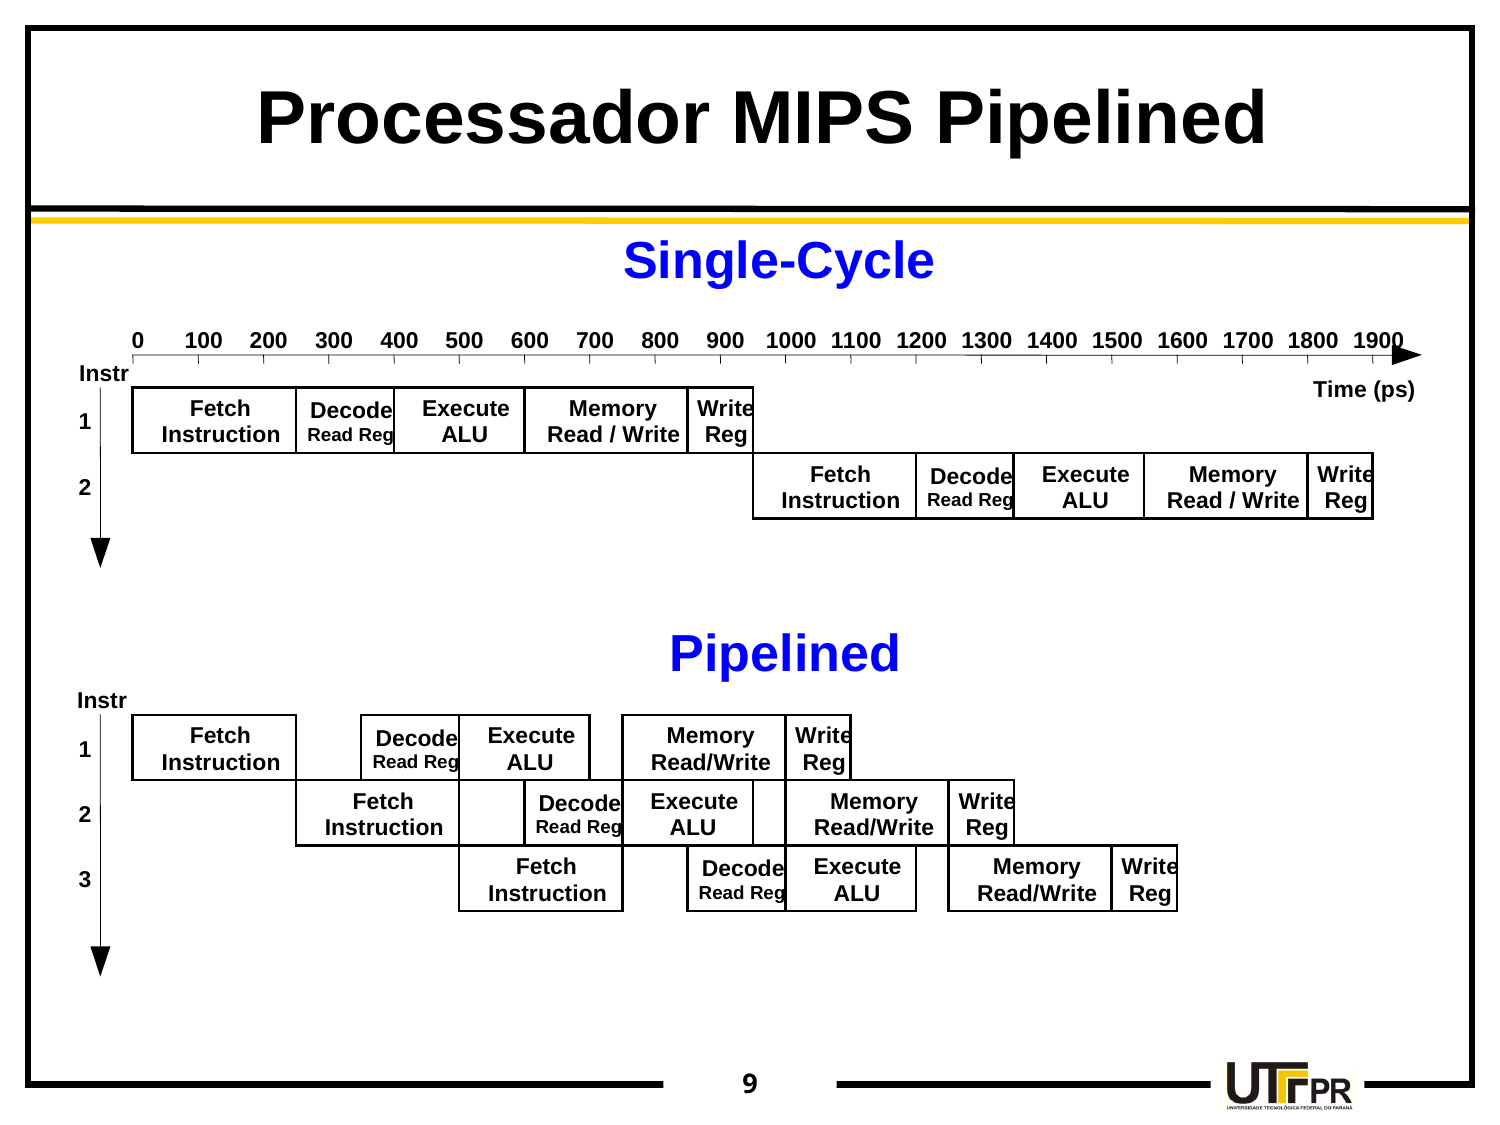

# Processador MIPS Pipelined
Single-Cycle
0
100
200
300
400
500
600
700
800
900
1000
1100
1200
1300
1400
1500
1600
1700
1800
1900
Instr
Time (ps)
Fetch
Execute
Memory
Write
Decode
1
Instruction
ALU
Read / Write
Reg
Read Reg
Fetch
Execute
Memory
Write
Decode
2
Instruction
ALU
Read / Write
Reg
Read Reg
Pipelined
Instr
Fetch
Execute
Memory
Write
Decode
1
Instruction
ALU
Read/Write
Reg
Read Reg
Fetch
Execute
Memory
Write
Decode
2
Instruction
ALU
Read/Write
Reg
Read Reg
Fetch
Execute
Memory
Write
Decode
3
Instruction
ALU
Read/Write
Reg
Read Reg